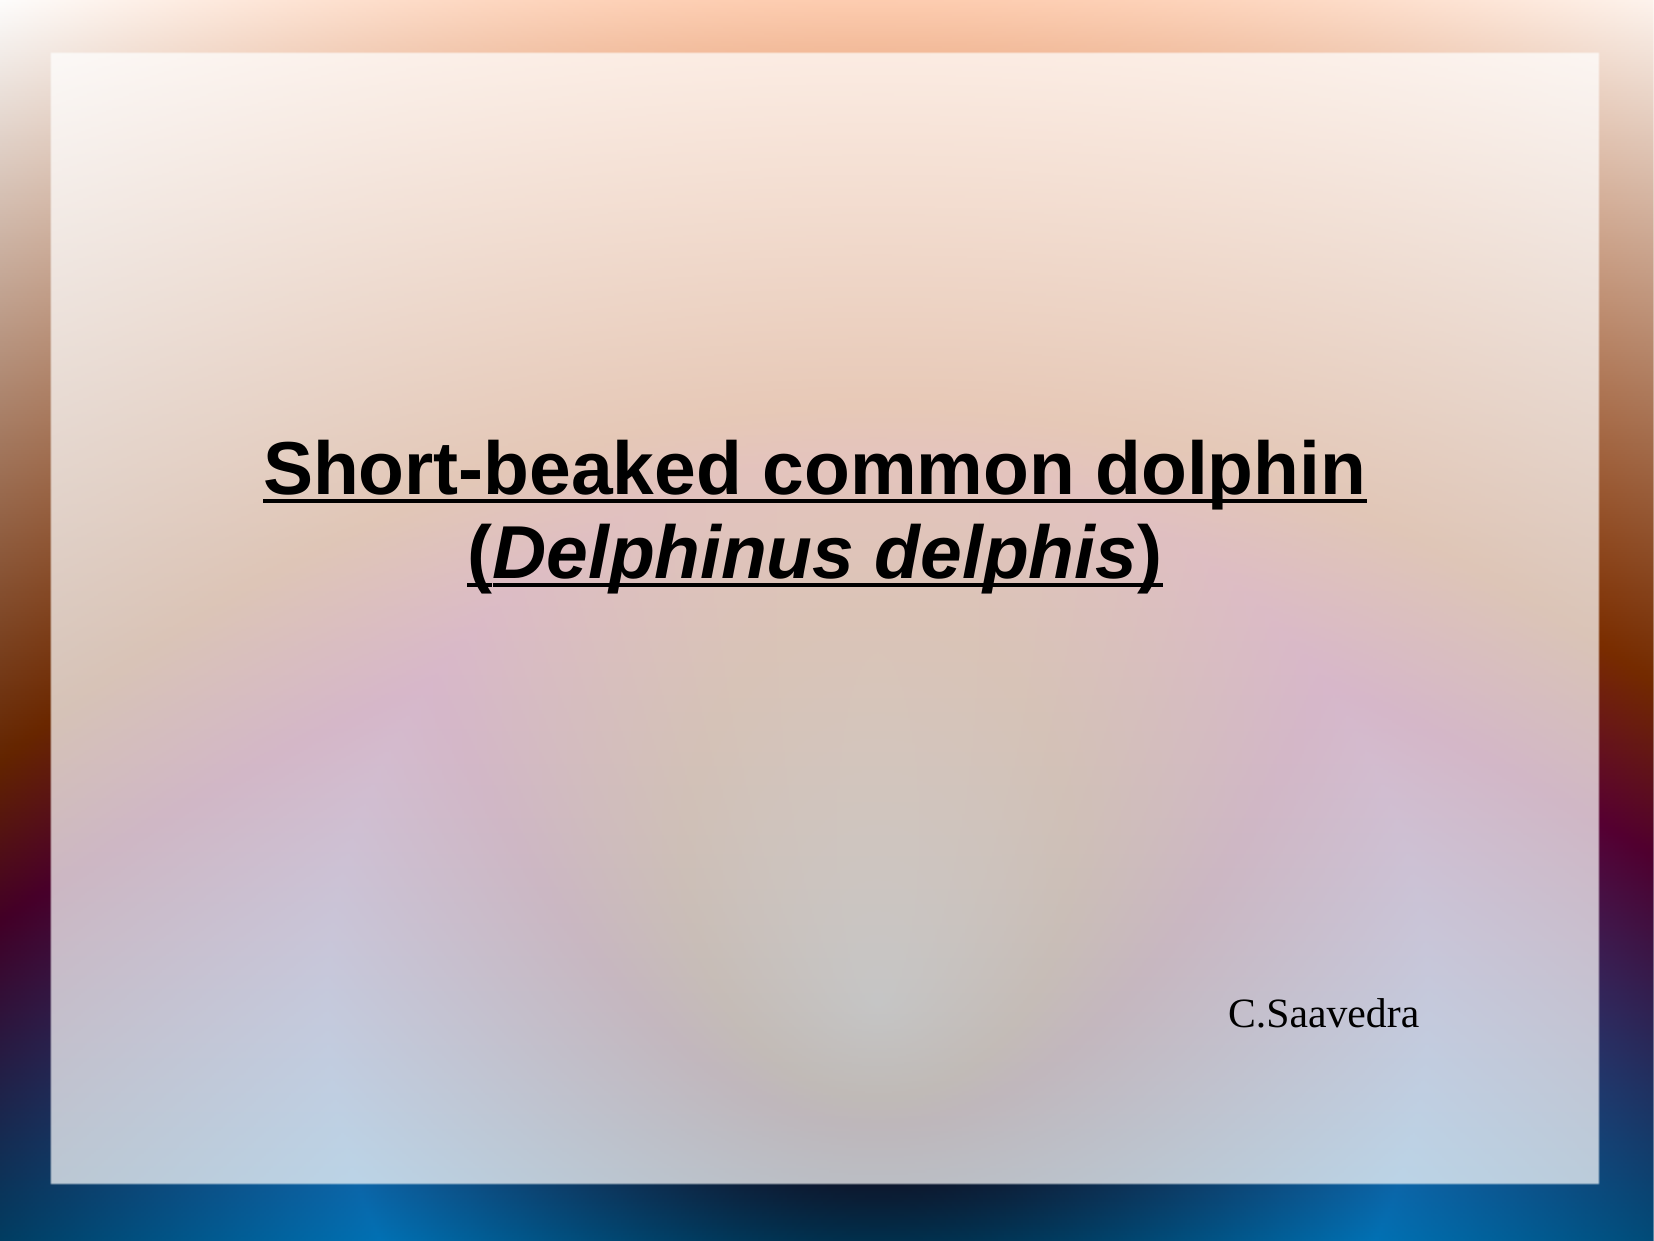

# Short-beaked common dolphin (Delphinus delphis)
C.Saavedra